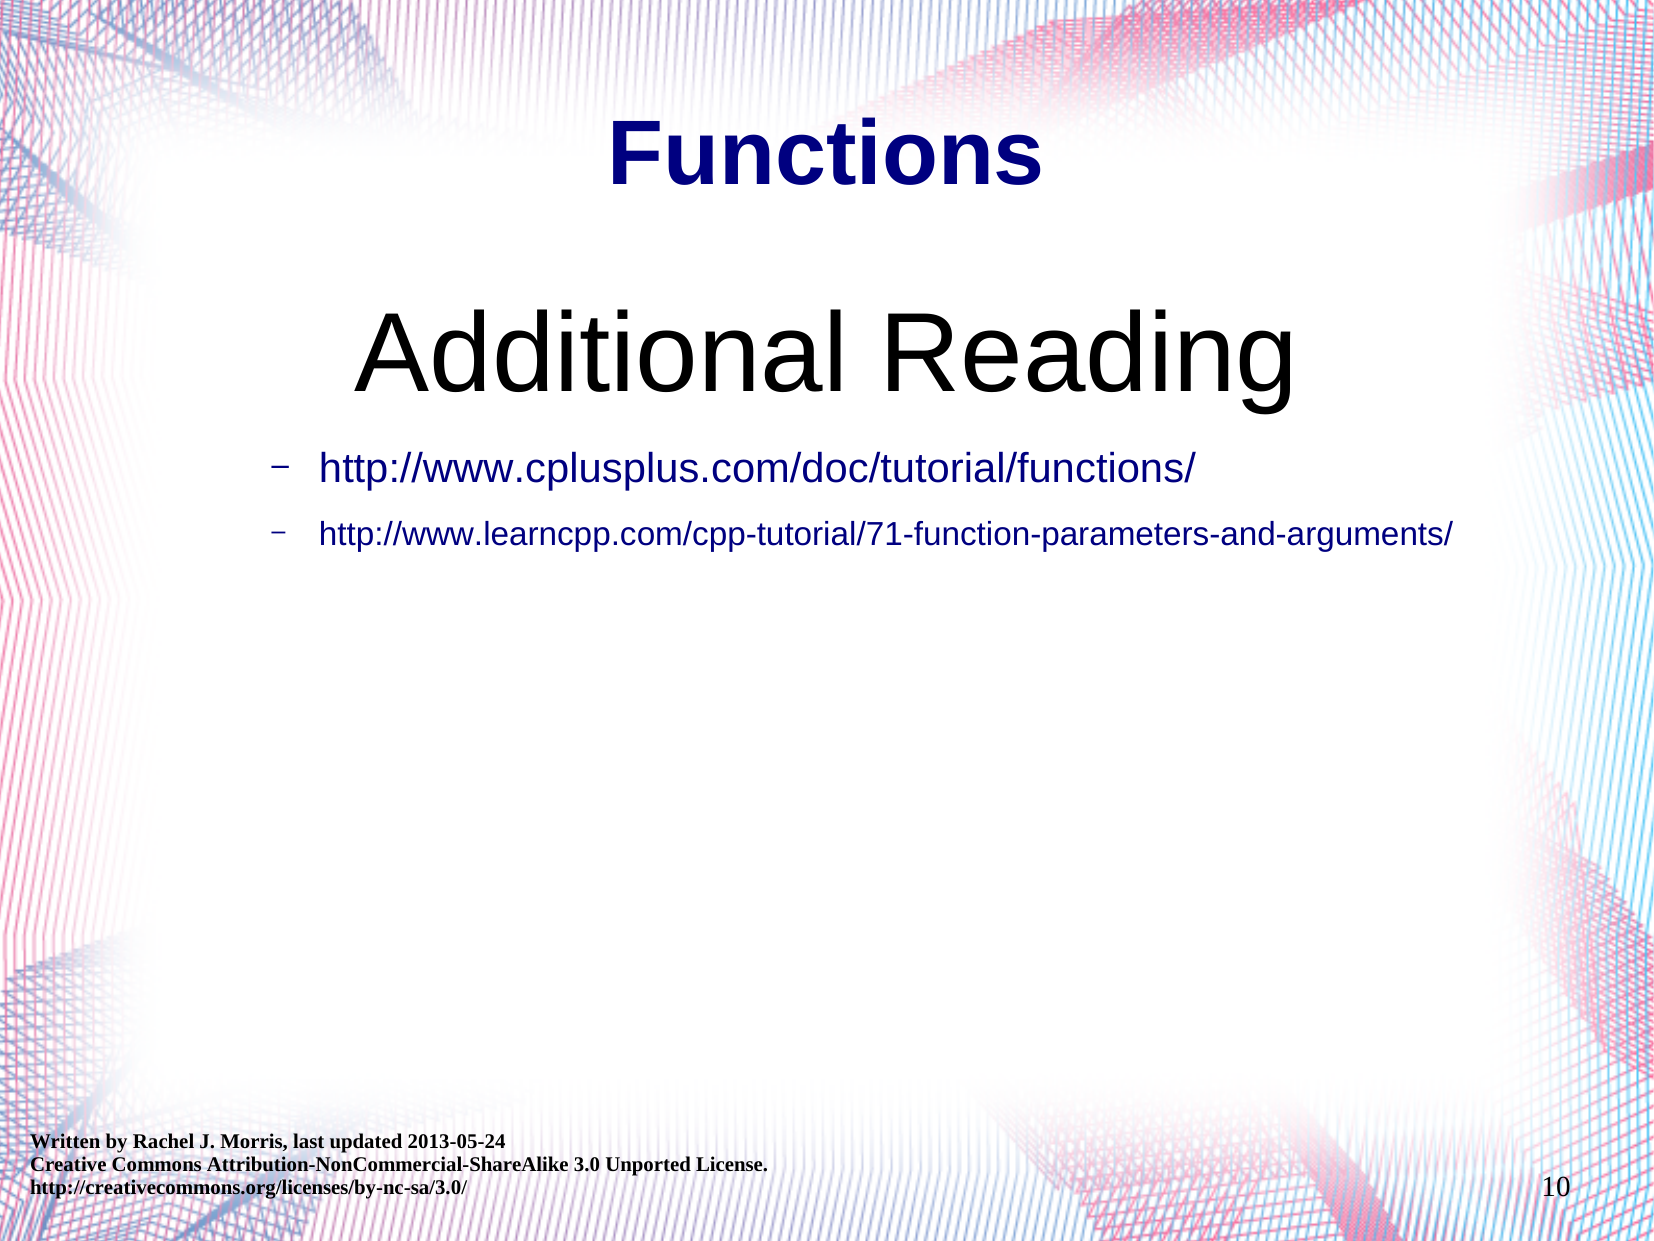

# Functions
Additional Reading
http://www.cplusplus.com/doc/tutorial/functions/
http://www.learncpp.com/cpp-tutorial/71-function-parameters-and-arguments/
10